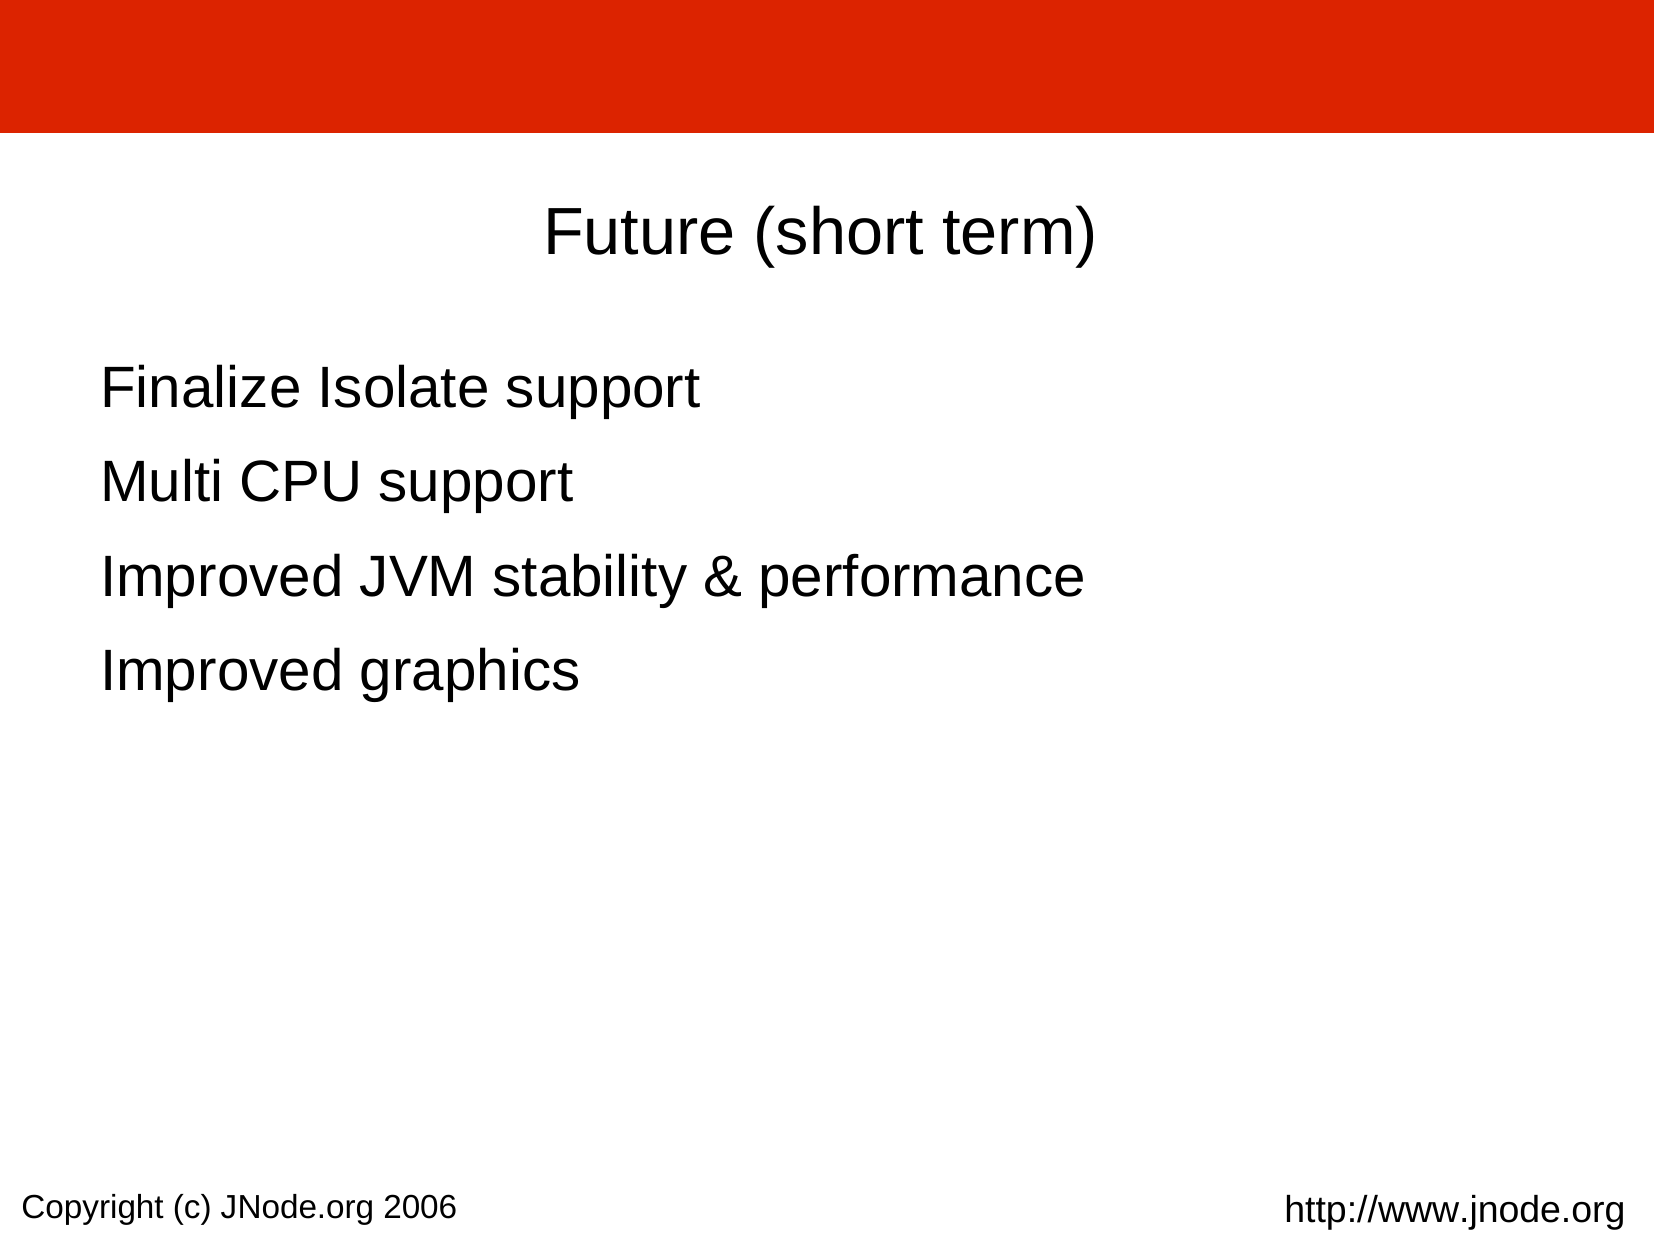

# Future (short term)
Finalize Isolate support
Multi CPU support
Improved JVM stability & performance
Improved graphics